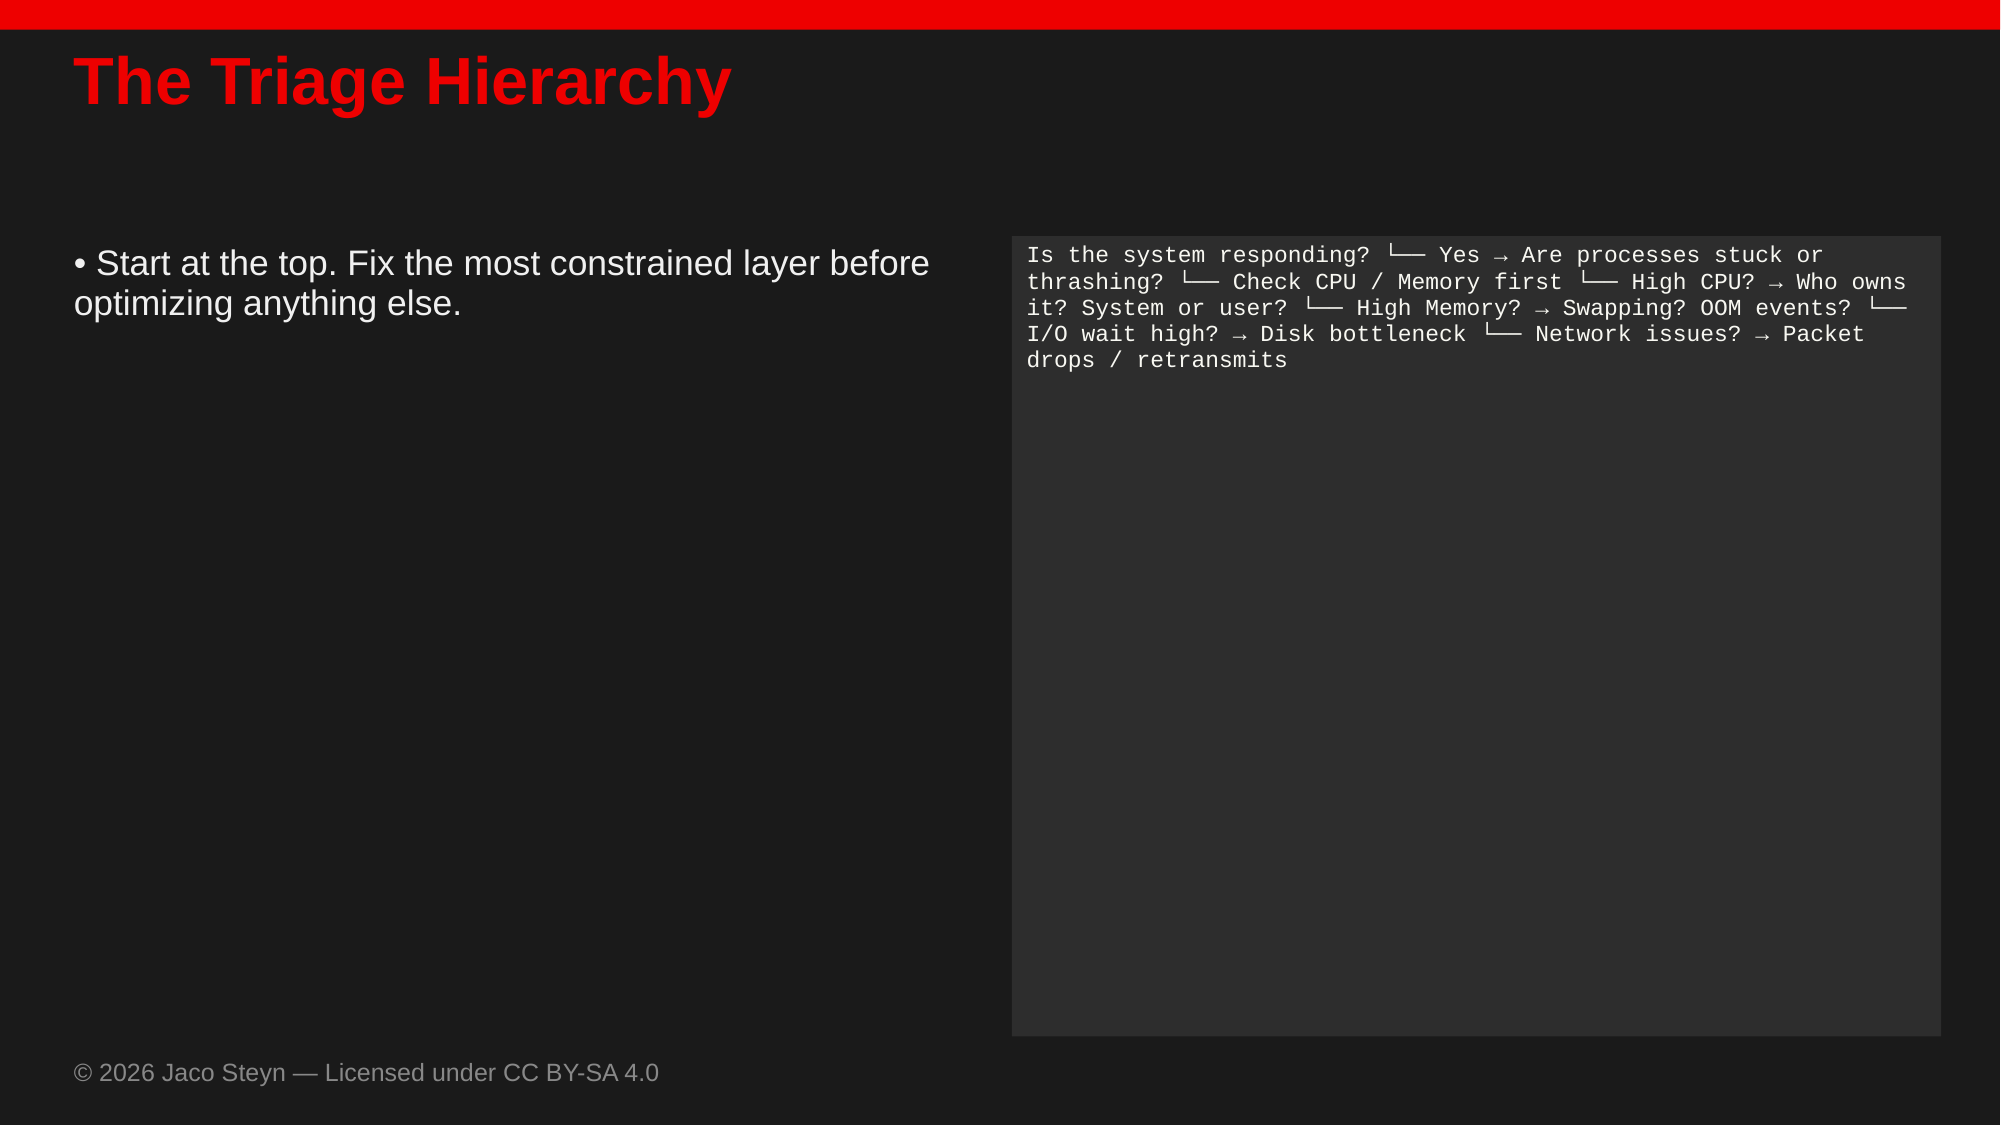

The Triage Hierarchy
• Start at the top. Fix the most constrained layer before optimizing anything else.
Is the system responding? └── Yes → Are processes stuck or thrashing? └── Check CPU / Memory first └── High CPU? → Who owns it? System or user? └── High Memory? → Swapping? OOM events? └── I/O wait high? → Disk bottleneck └── Network issues? → Packet drops / retransmits
© 2026 Jaco Steyn — Licensed under CC BY-SA 4.0